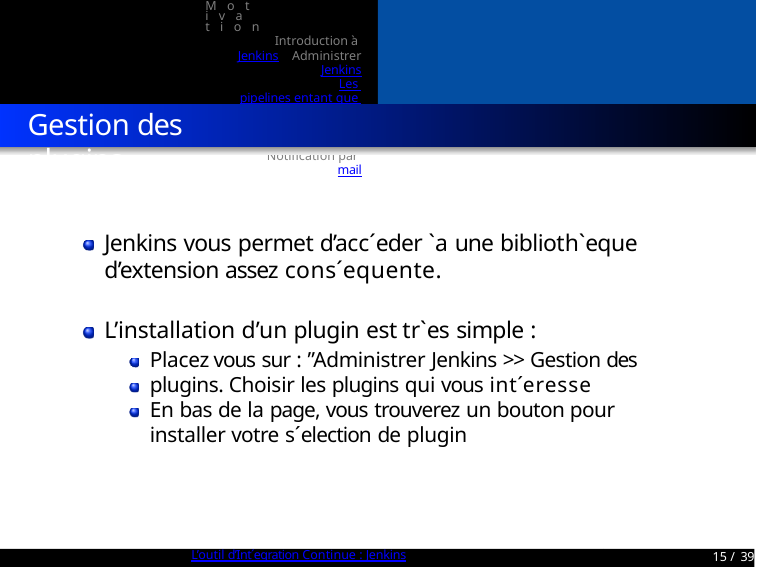

Motivation Introduction `a Jenkins Administrer Jenkins
Les pipelines entant que Code
Jenkins Webhook Notification par mail
Gestion des plugins
Jenkins vous permet d’acc´eder `a une biblioth`eque d’extension assez cons´equente.
L’installation d’un plugin est tr`es simple :
Placez vous sur : ”Administrer Jenkins >> Gestion des plugins. Choisir les plugins qui vous int´eresse
En bas de la page, vous trouverez un bouton pour installer votre s´election de plugin
L’outil d’Int´egration Continue : Jenkins
15 / 39